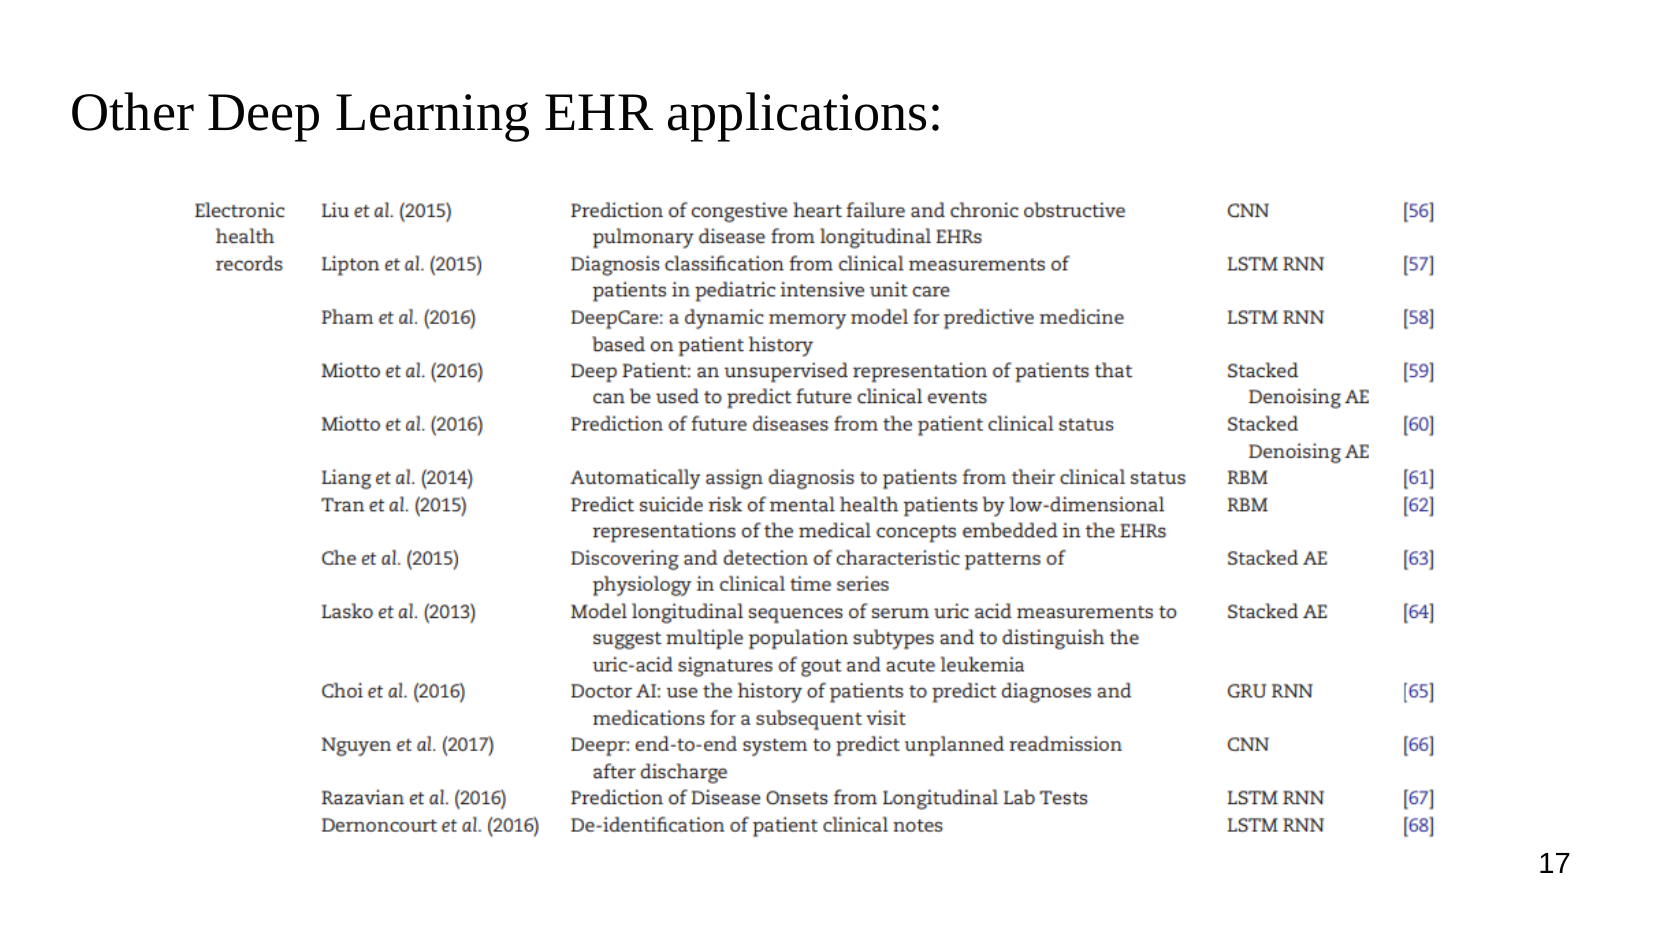

# Other Deep Learning EHR applications:
17